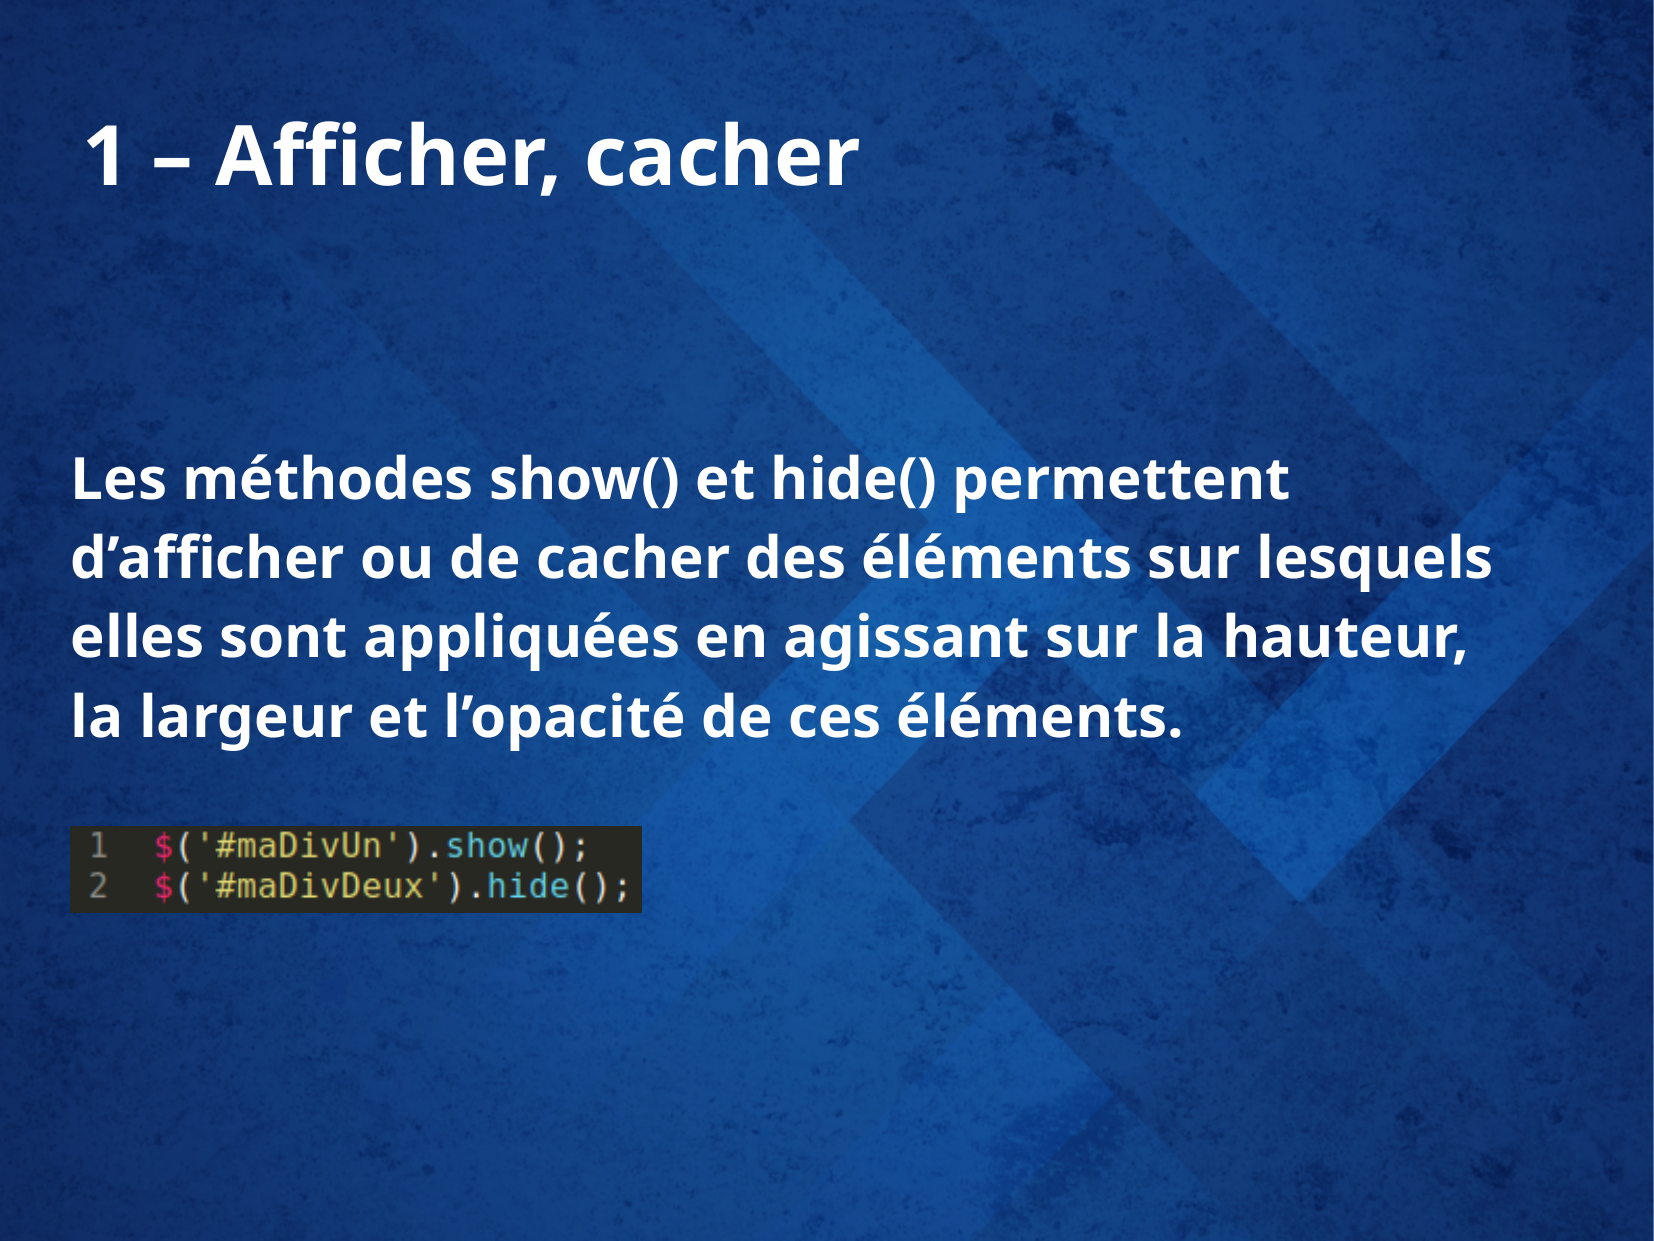

# 1 – Afficher, cacher
Les méthodes show() et hide() permettent d’afficher ou de cacher des éléments sur lesquels elles sont appliquées en agissant sur la hauteur, la largeur et l’opacité de ces éléments.